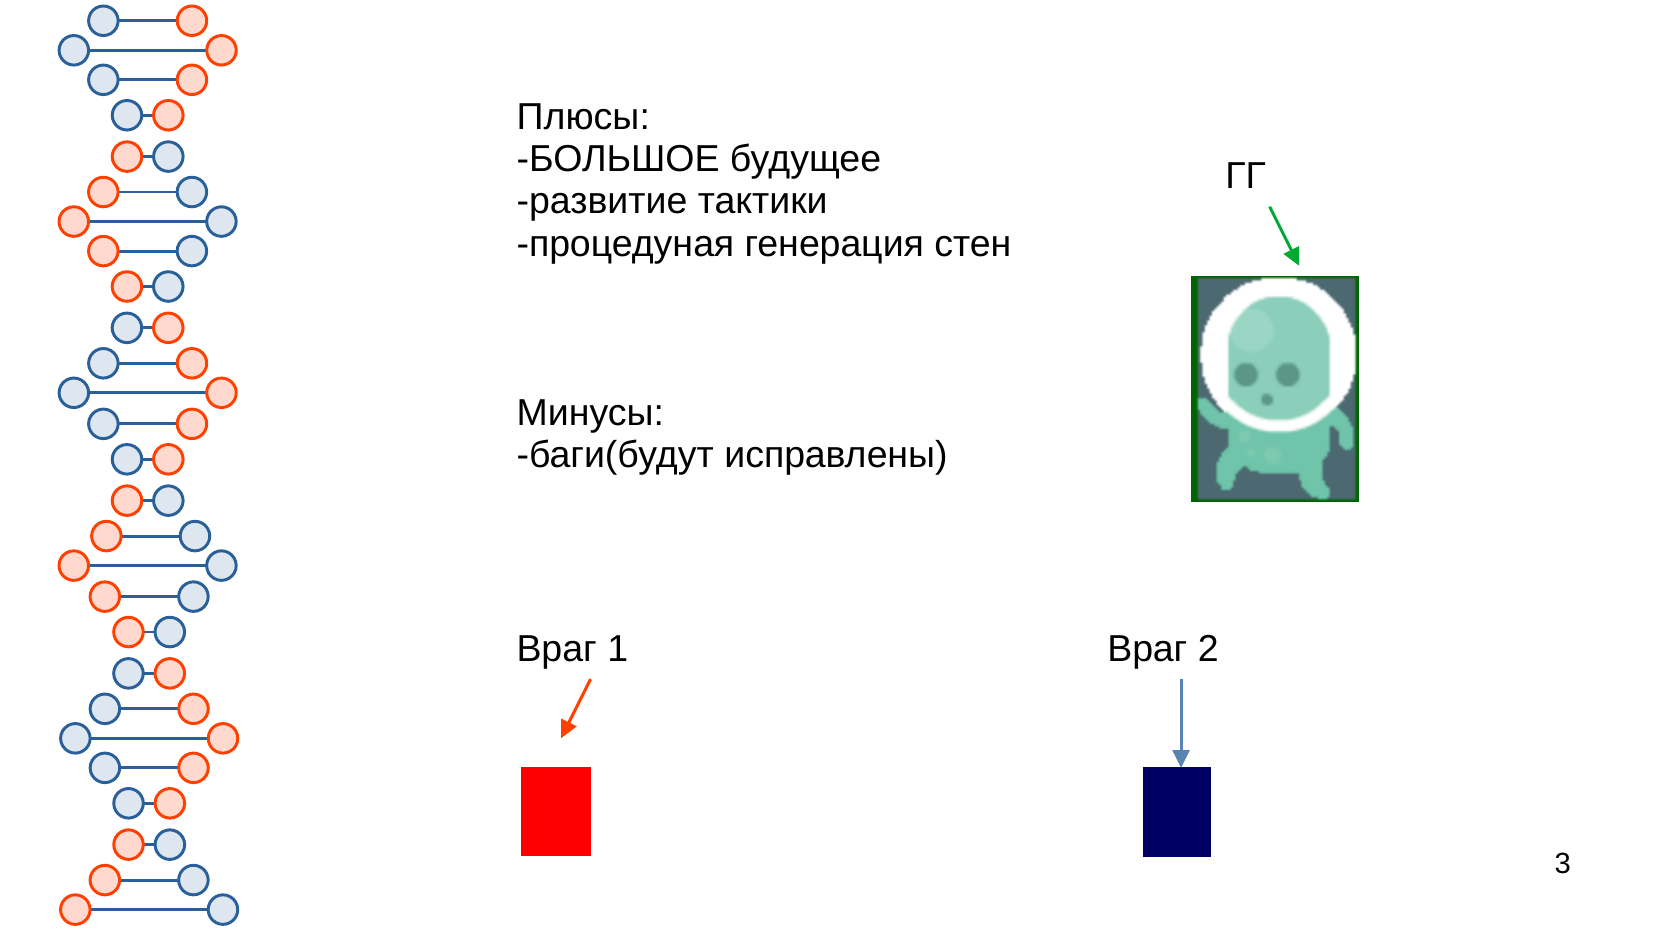

Плюсы:
-БОЛЬШОЕ будущее
-развитие тактики
-процедуная генерация стен
ГГ
Минусы:
-баги(будут исправлены)
Враг 1
Враг 2
3